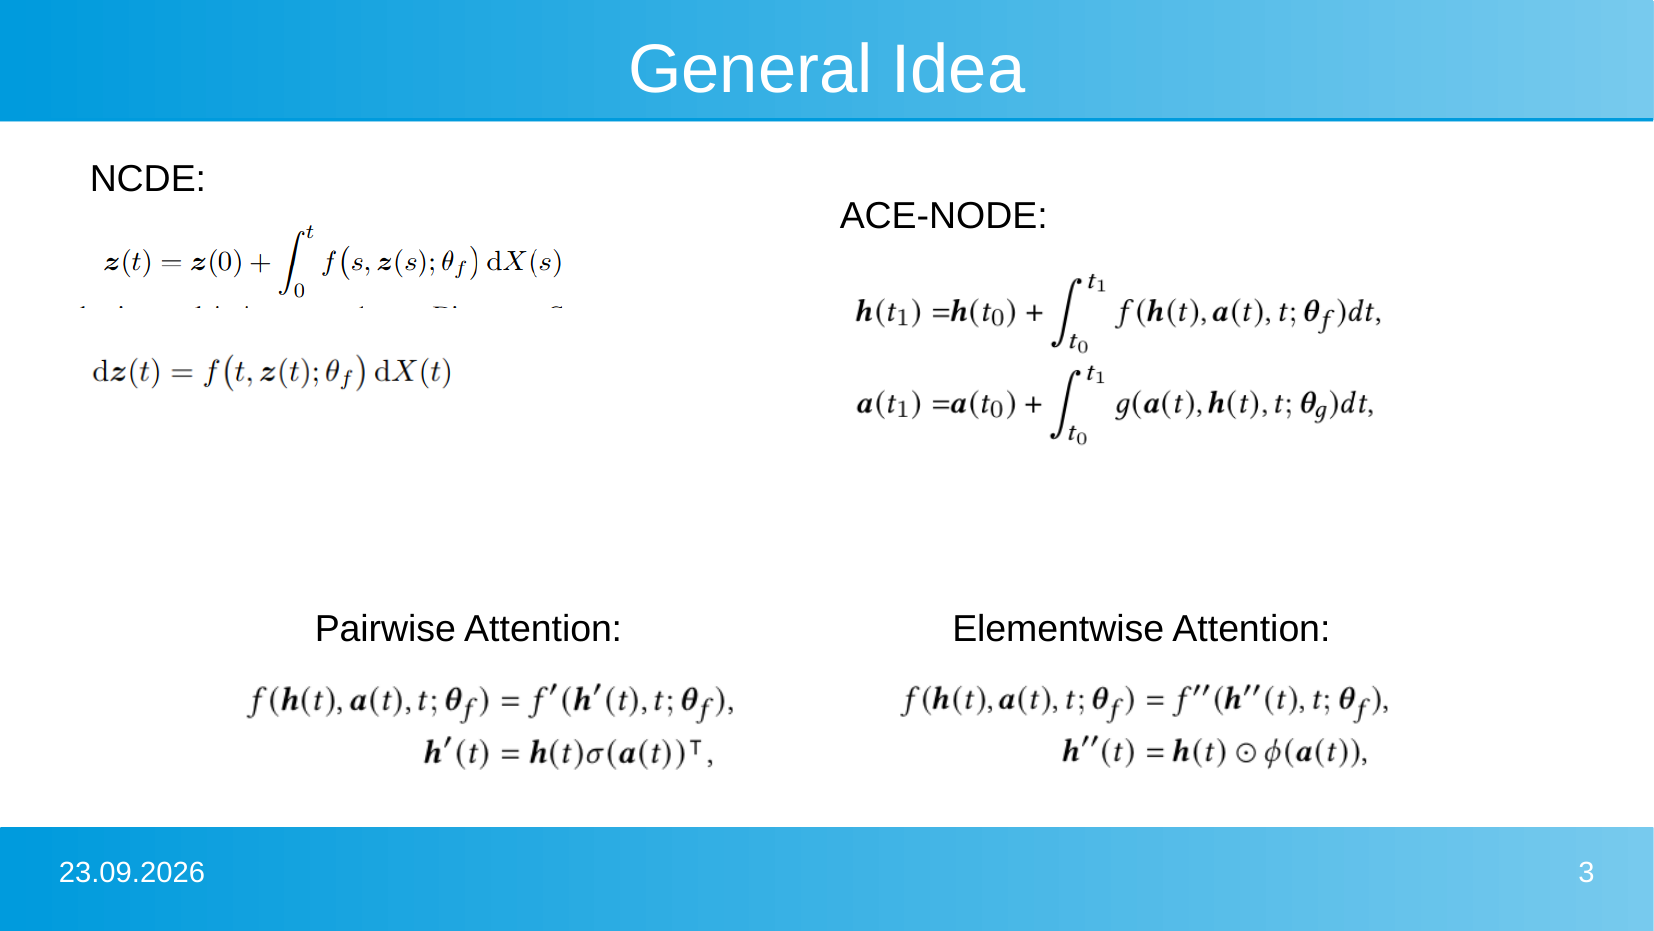

# General Idea
NCDE:
ACE-NODE:
Pairwise Attention:
Elementwise Attention:
3